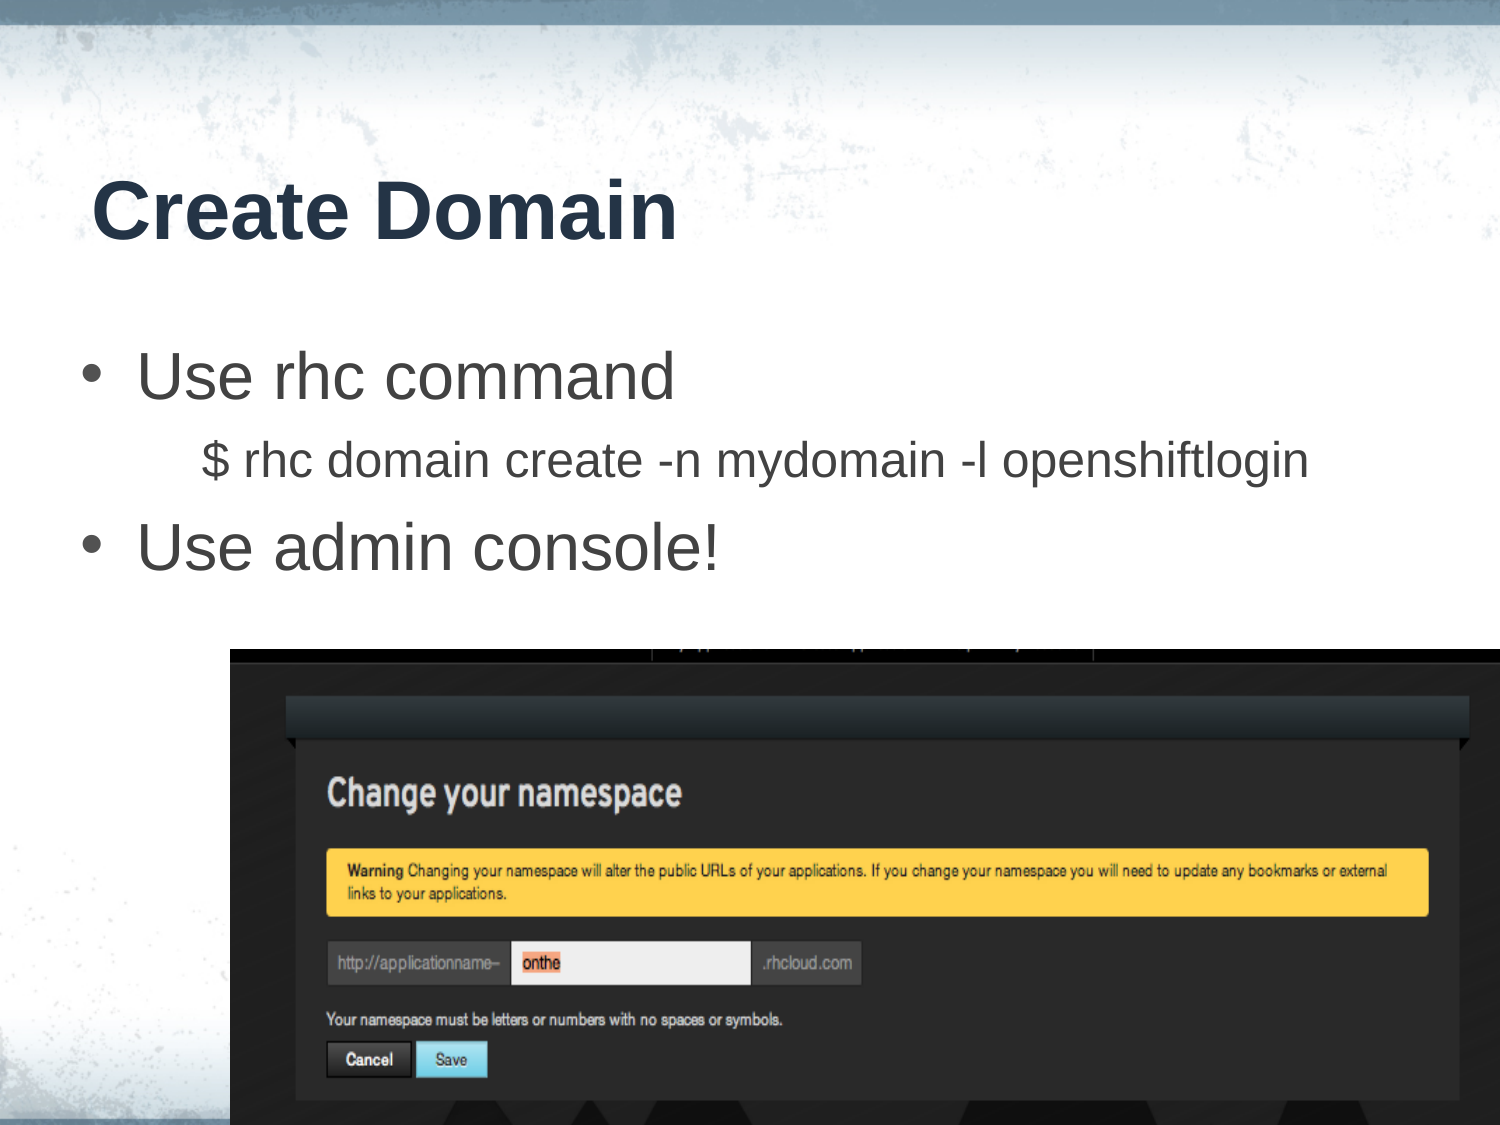

# Create Domain
Use rhc command
$ rhc domain create -n mydomain -l openshiftlogin
Use admin console!